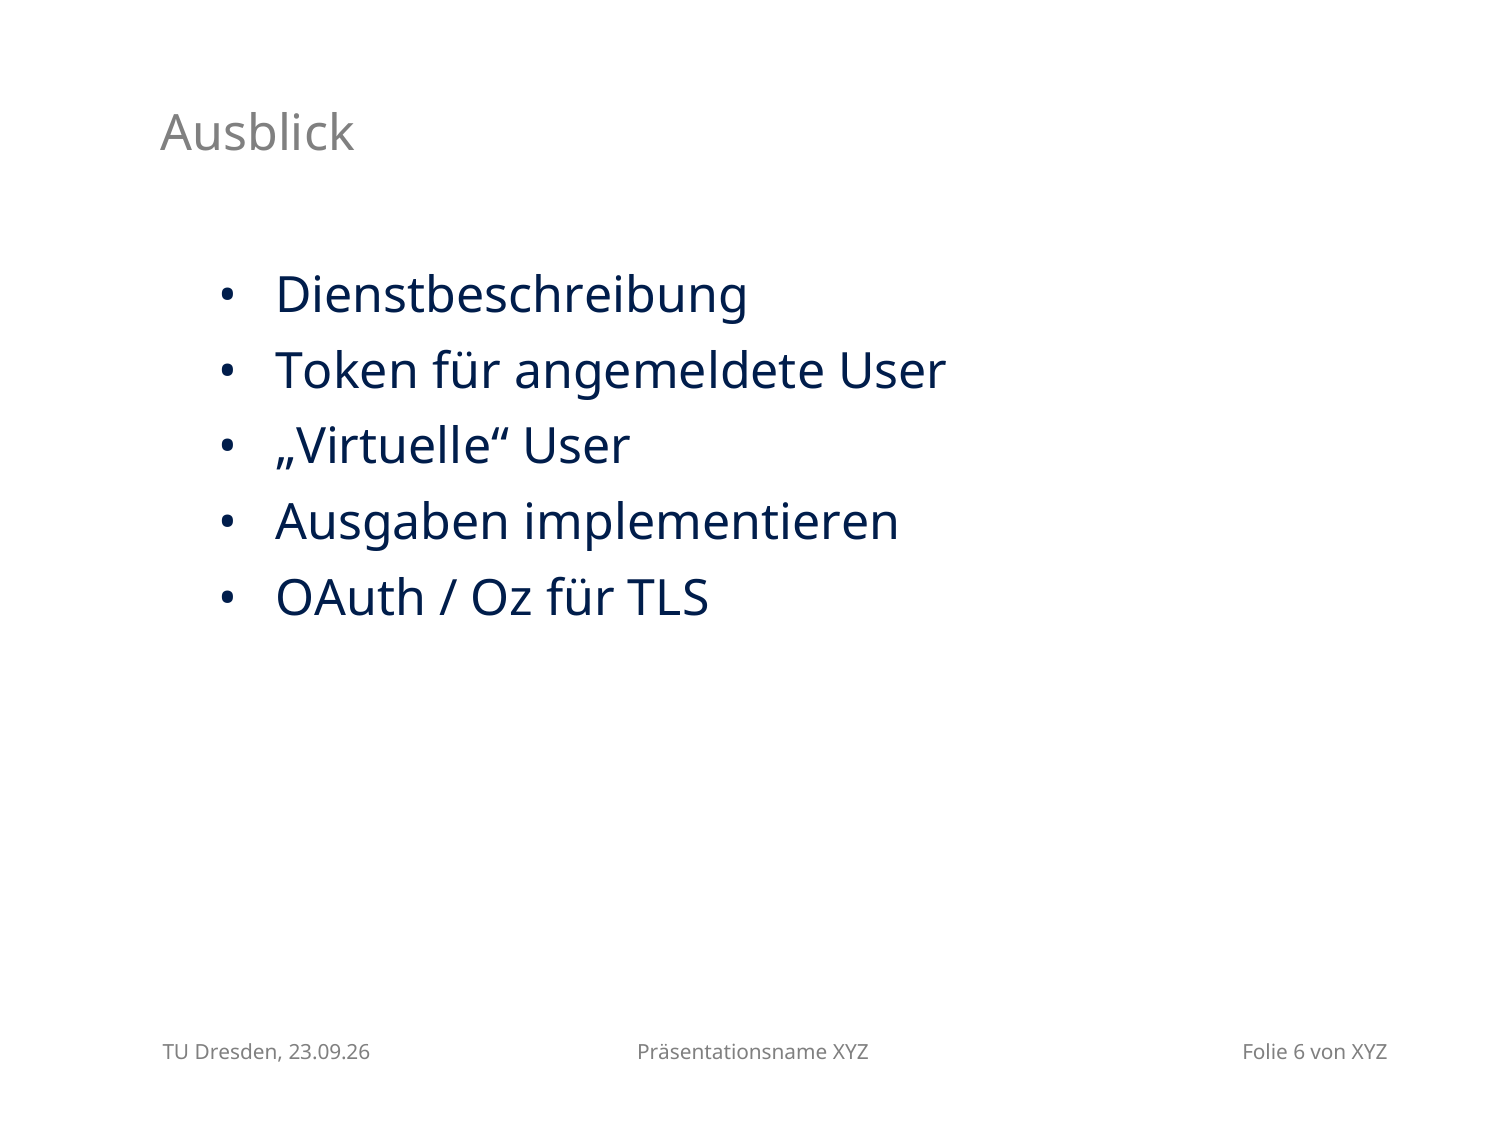

# Ausblick
Dienstbeschreibung
Token für angemeldete User
„Virtuelle“ User
Ausgaben implementieren
OAuth / Oz für TLS
6